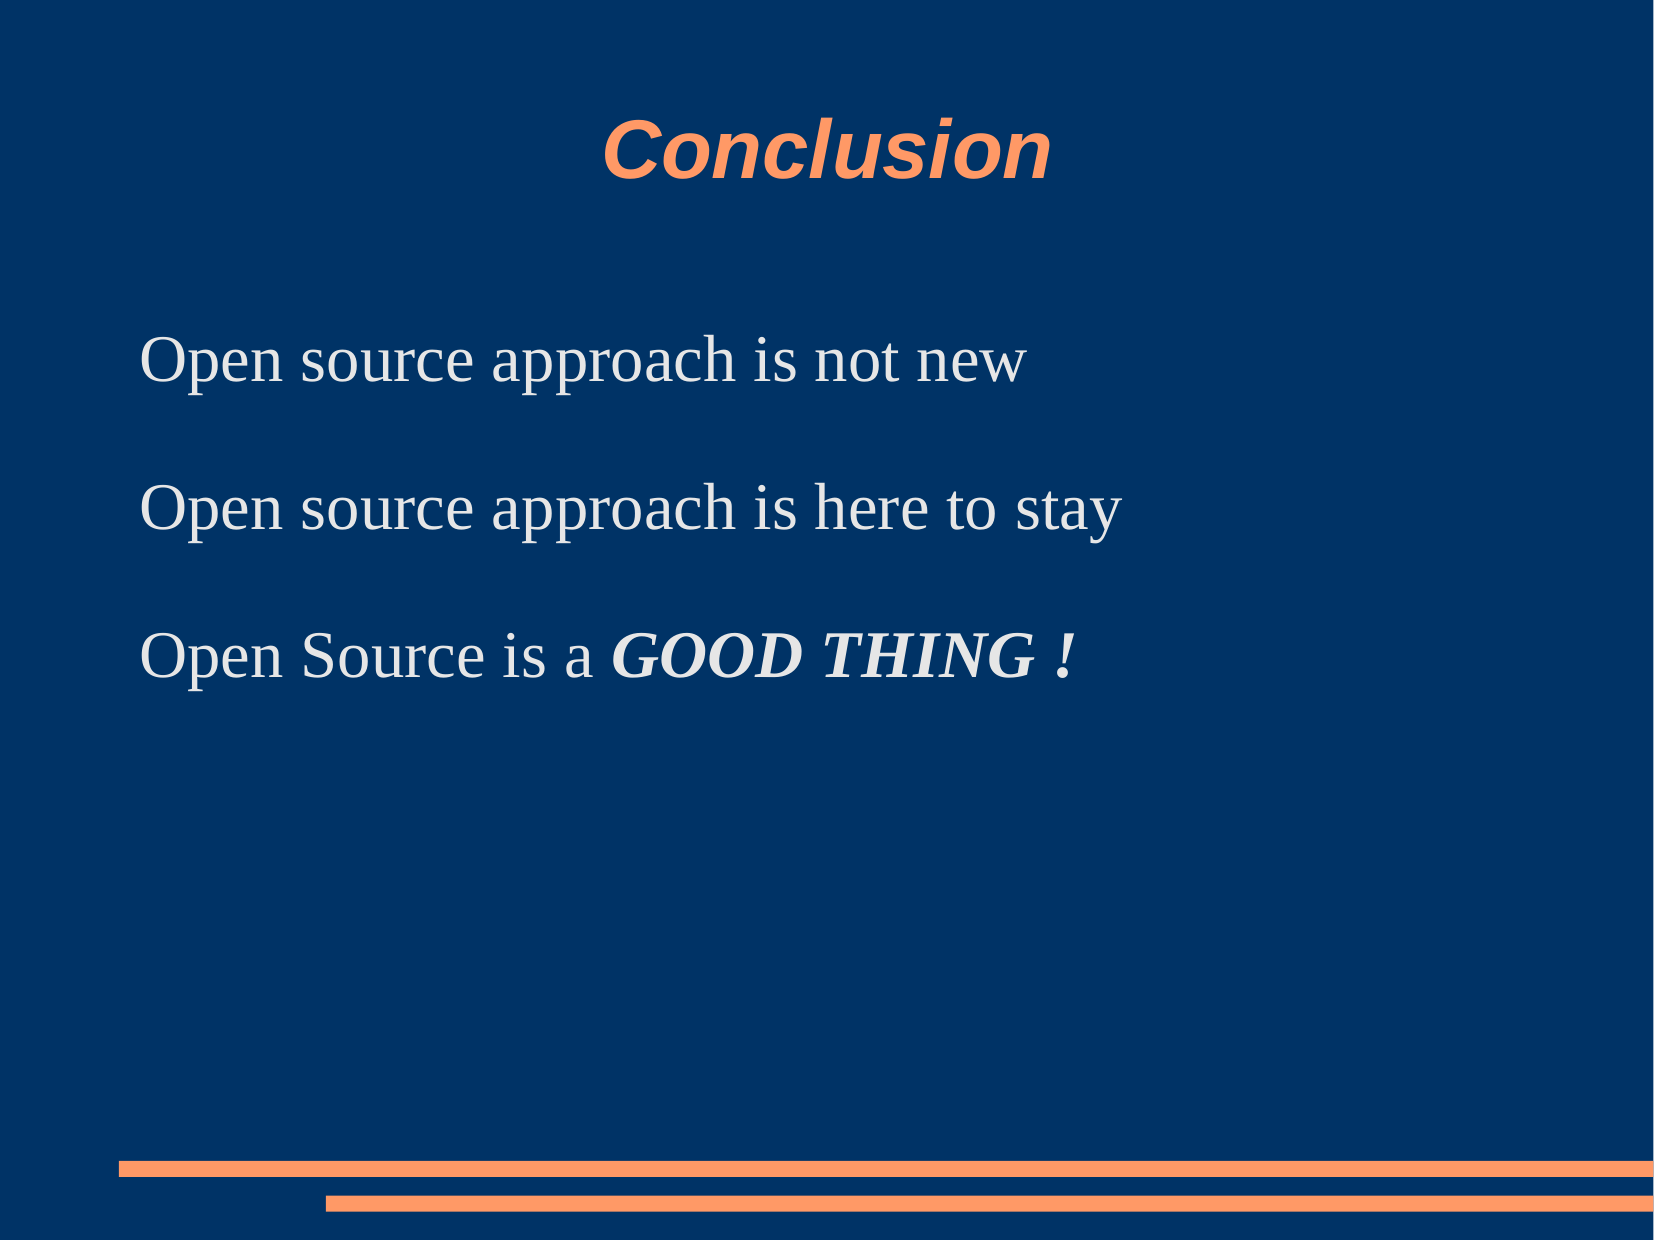

# Conclusion
Open source approach is not new
Open source approach is here to stay
Open Source is a GOOD THING !